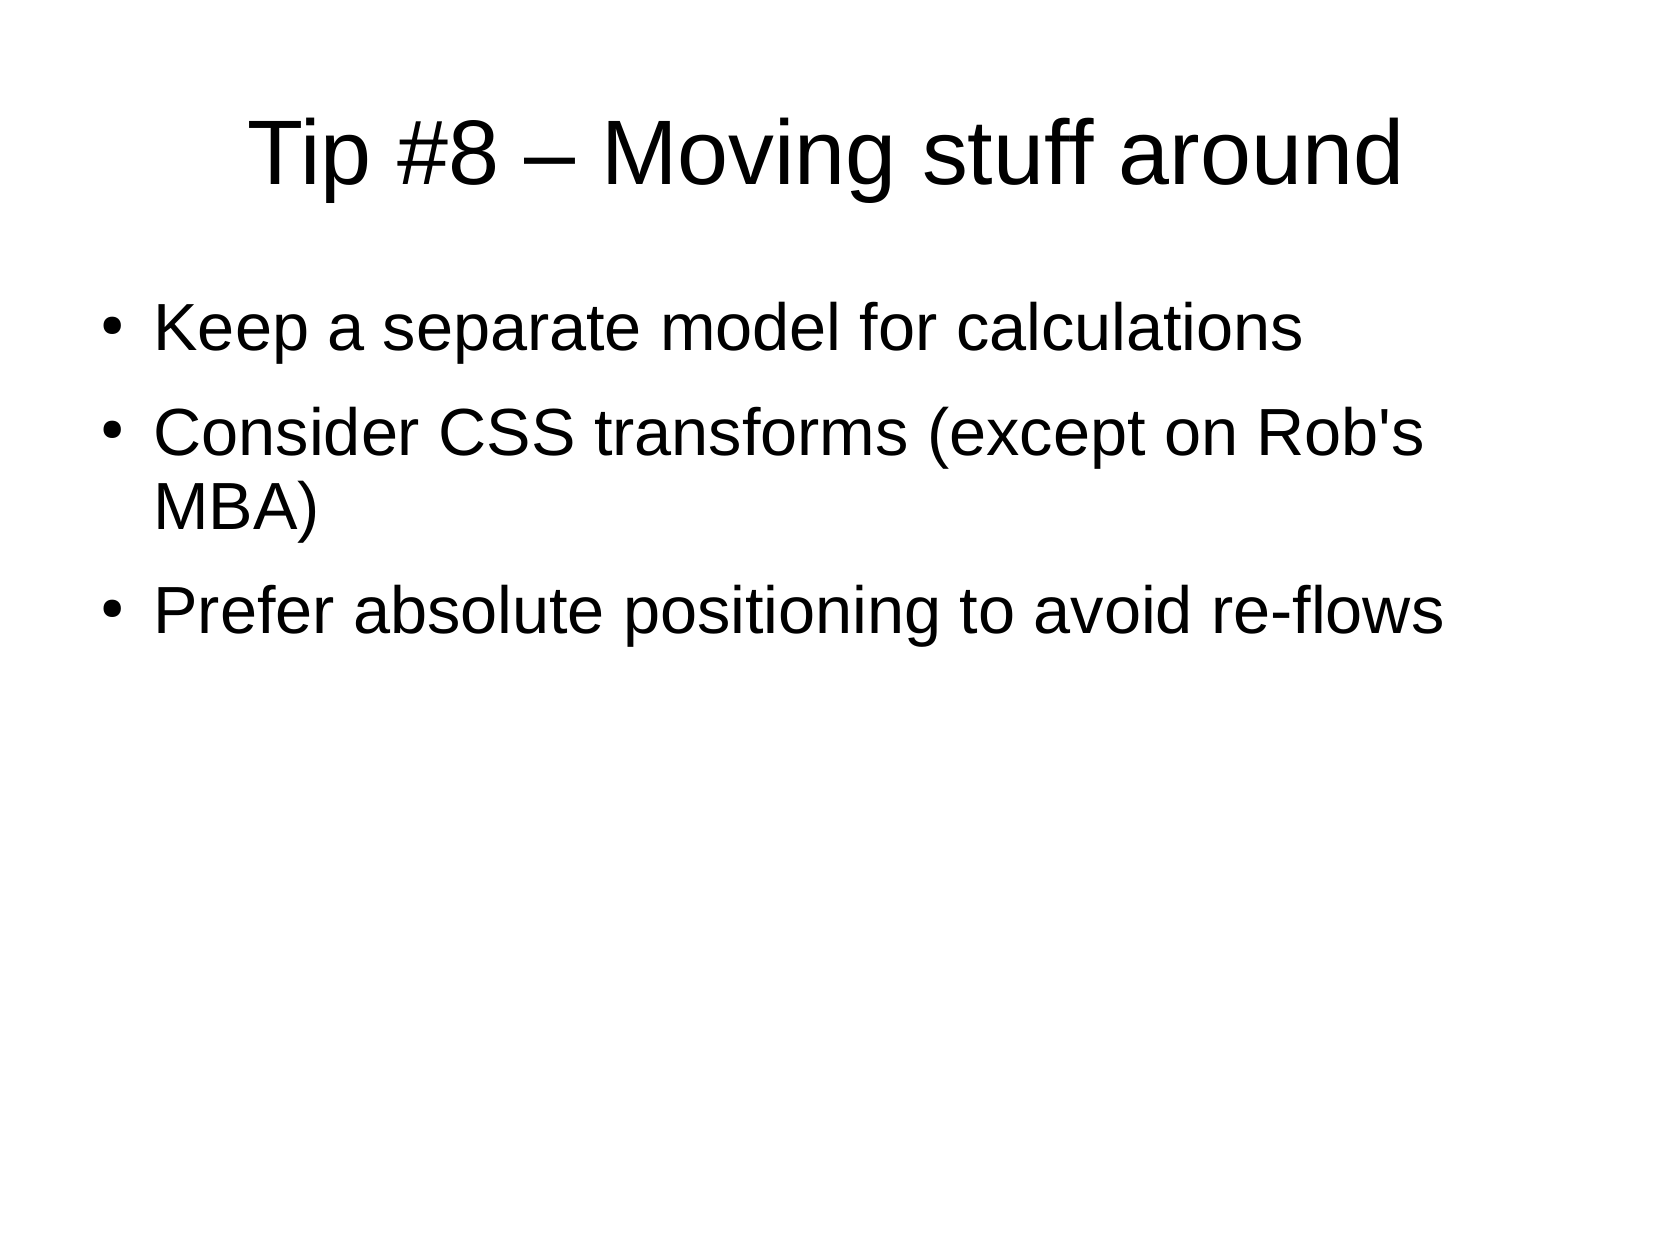

# Tip #8 – Moving stuff around
Keep a separate model for calculations
Consider CSS transforms (except on Rob's MBA)
Prefer absolute positioning to avoid re-flows